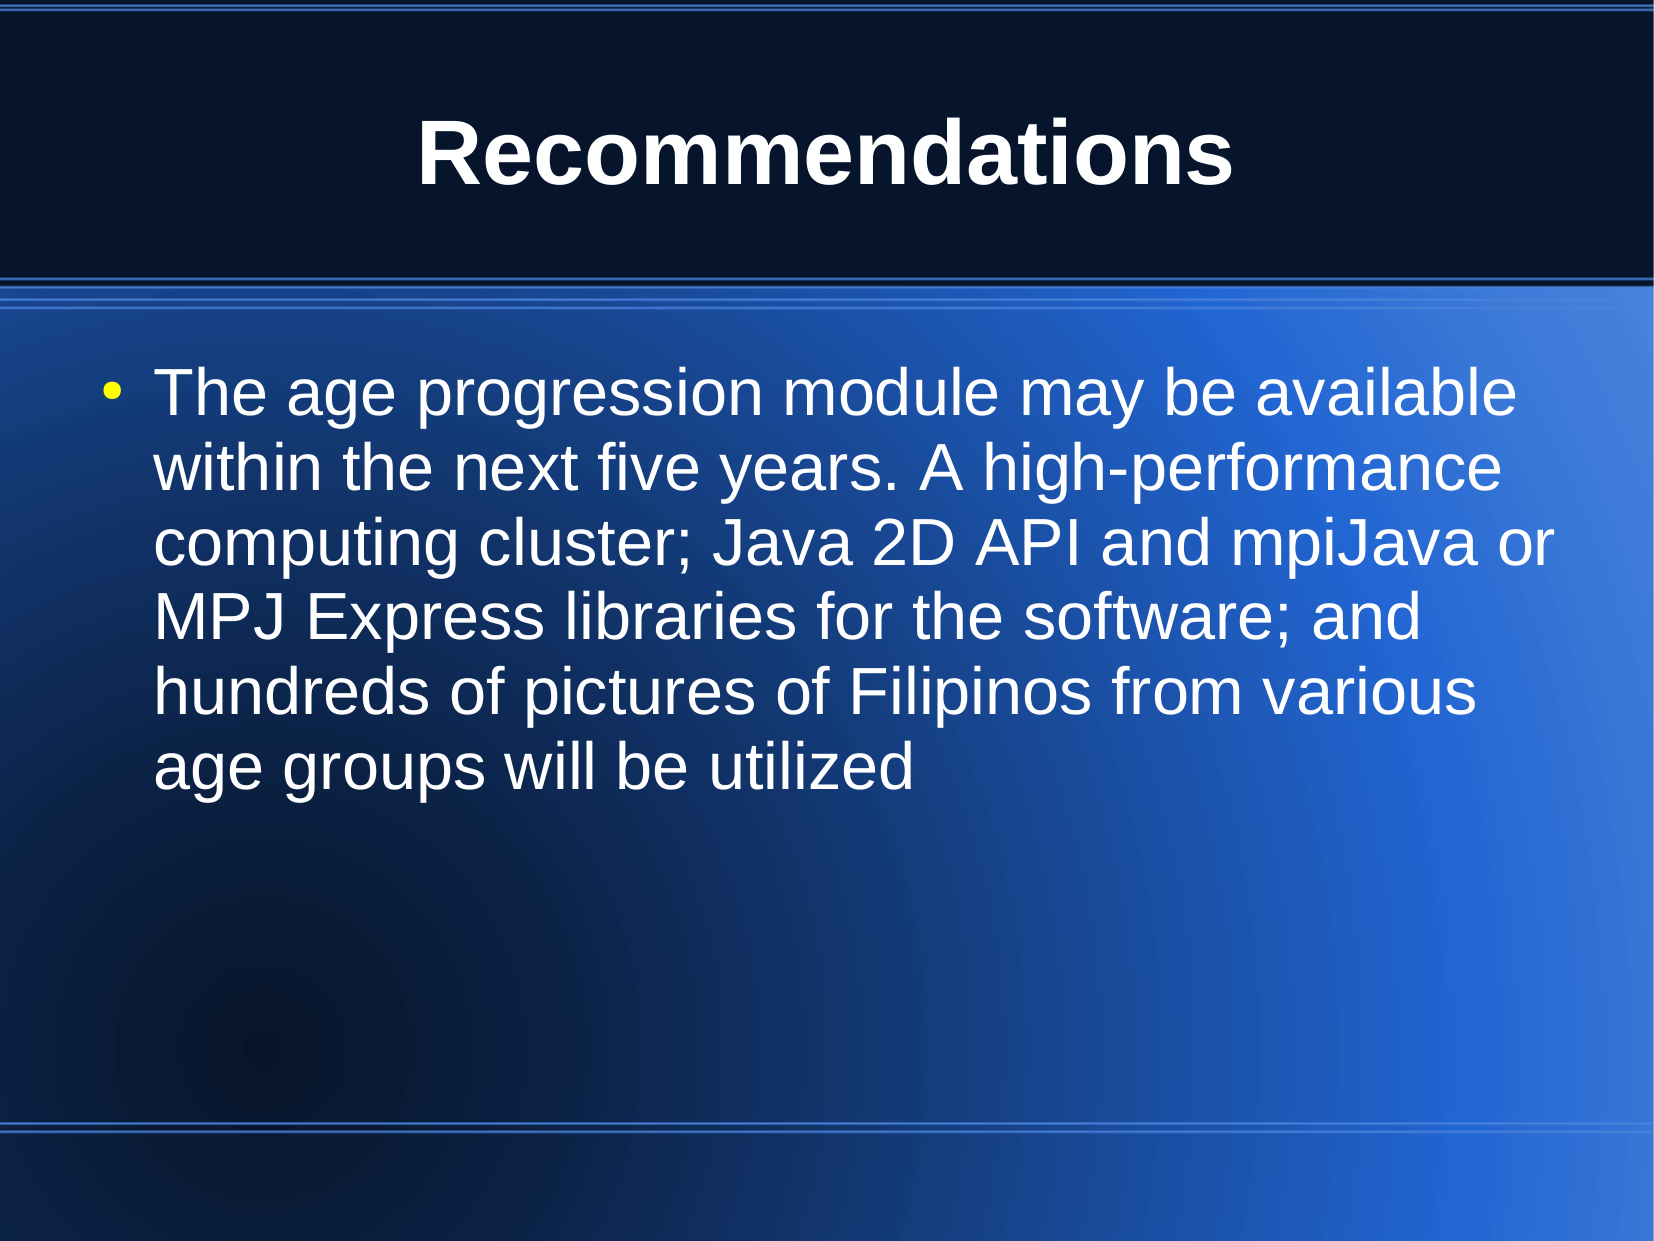

# Recommendations
The age progression module may be available within the next five years. A high-performance computing cluster; Java 2D API and mpiJava or MPJ Express libraries for the software; and hundreds of pictures of Filipinos from various age groups will be utilized